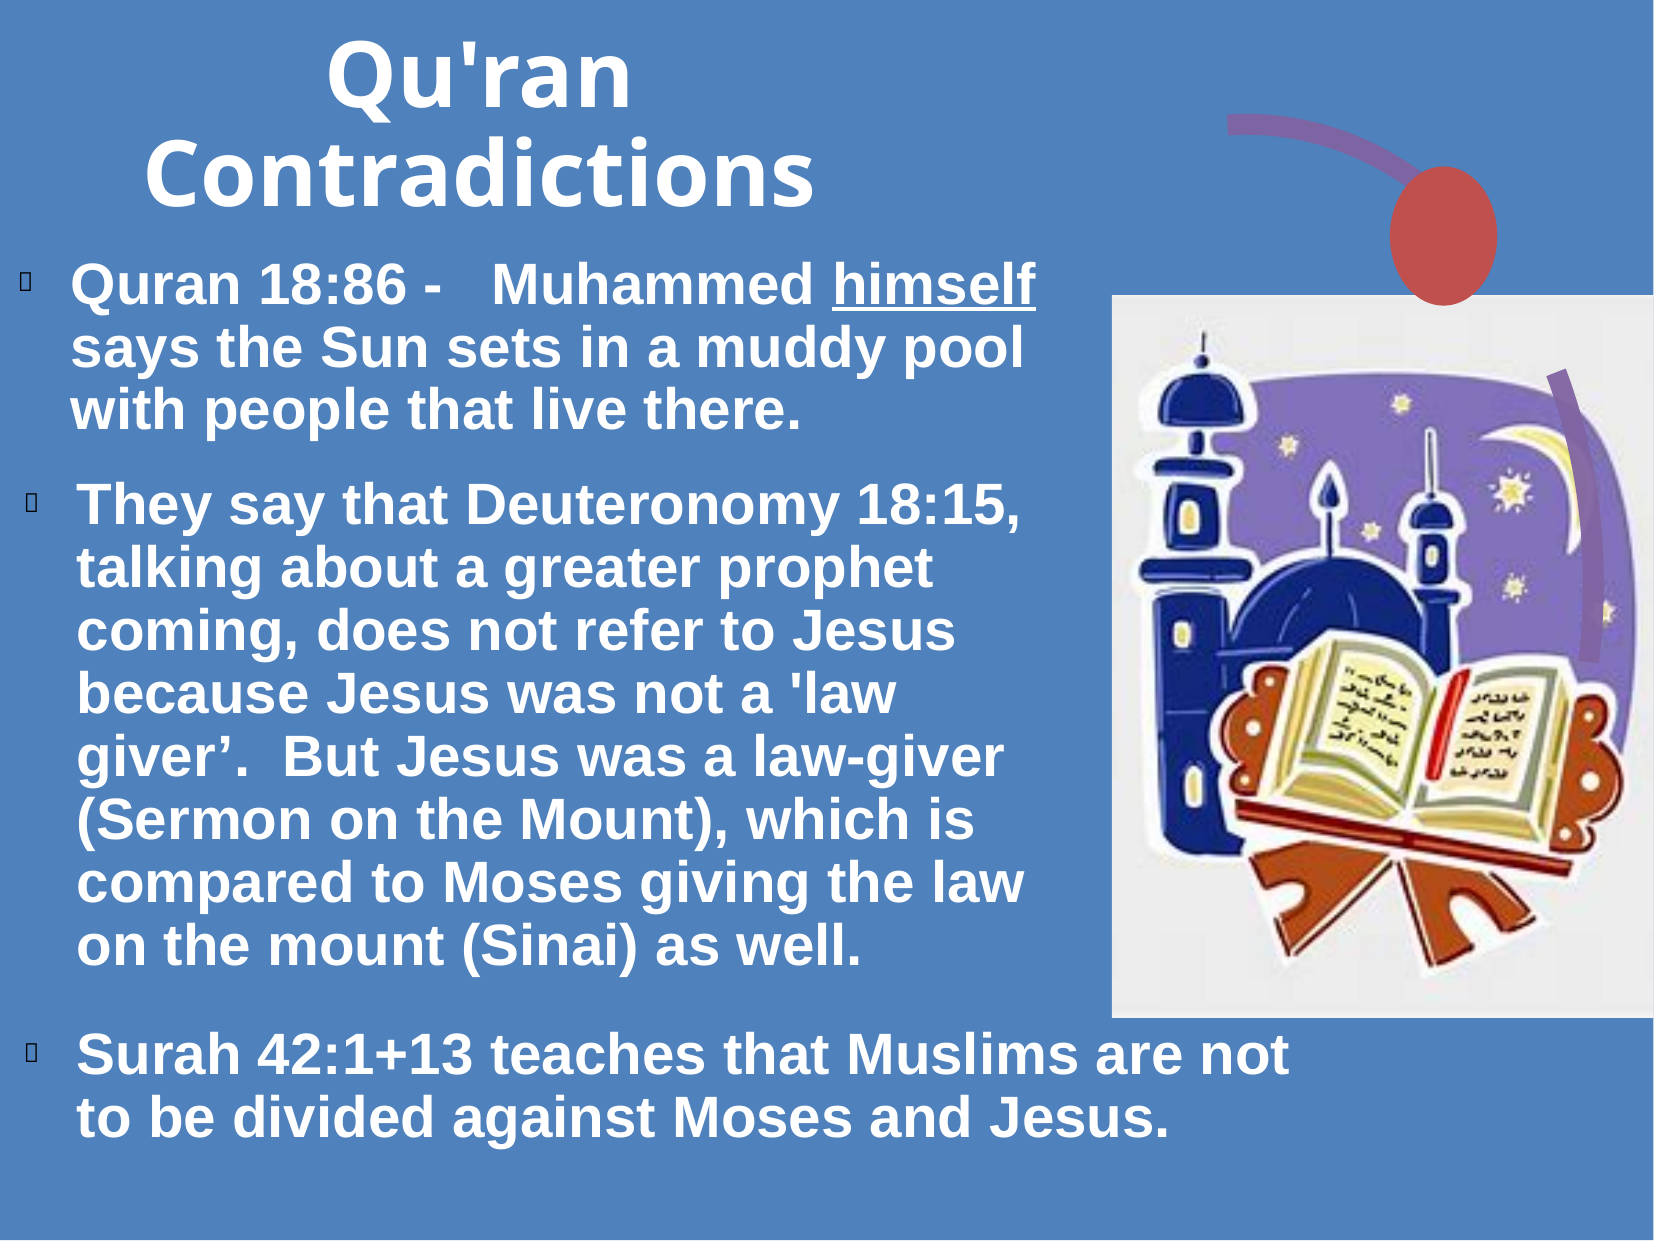

# Qu'ran Contradictions
Quran 18:86 - Muhammed himself says the Sun sets in a muddy pool with people that live there.
They say that Deuteronomy 18:15, talking about a greater prophet coming, does not refer to Jesus because Jesus was not a 'law giver’. But Jesus was a law-giver (Sermon on the Mount), which is compared to Moses giving the law on the mount (Sinai) as well.
Surah 42:1+13 teaches that Muslims are not to be divided against Moses and Jesus.